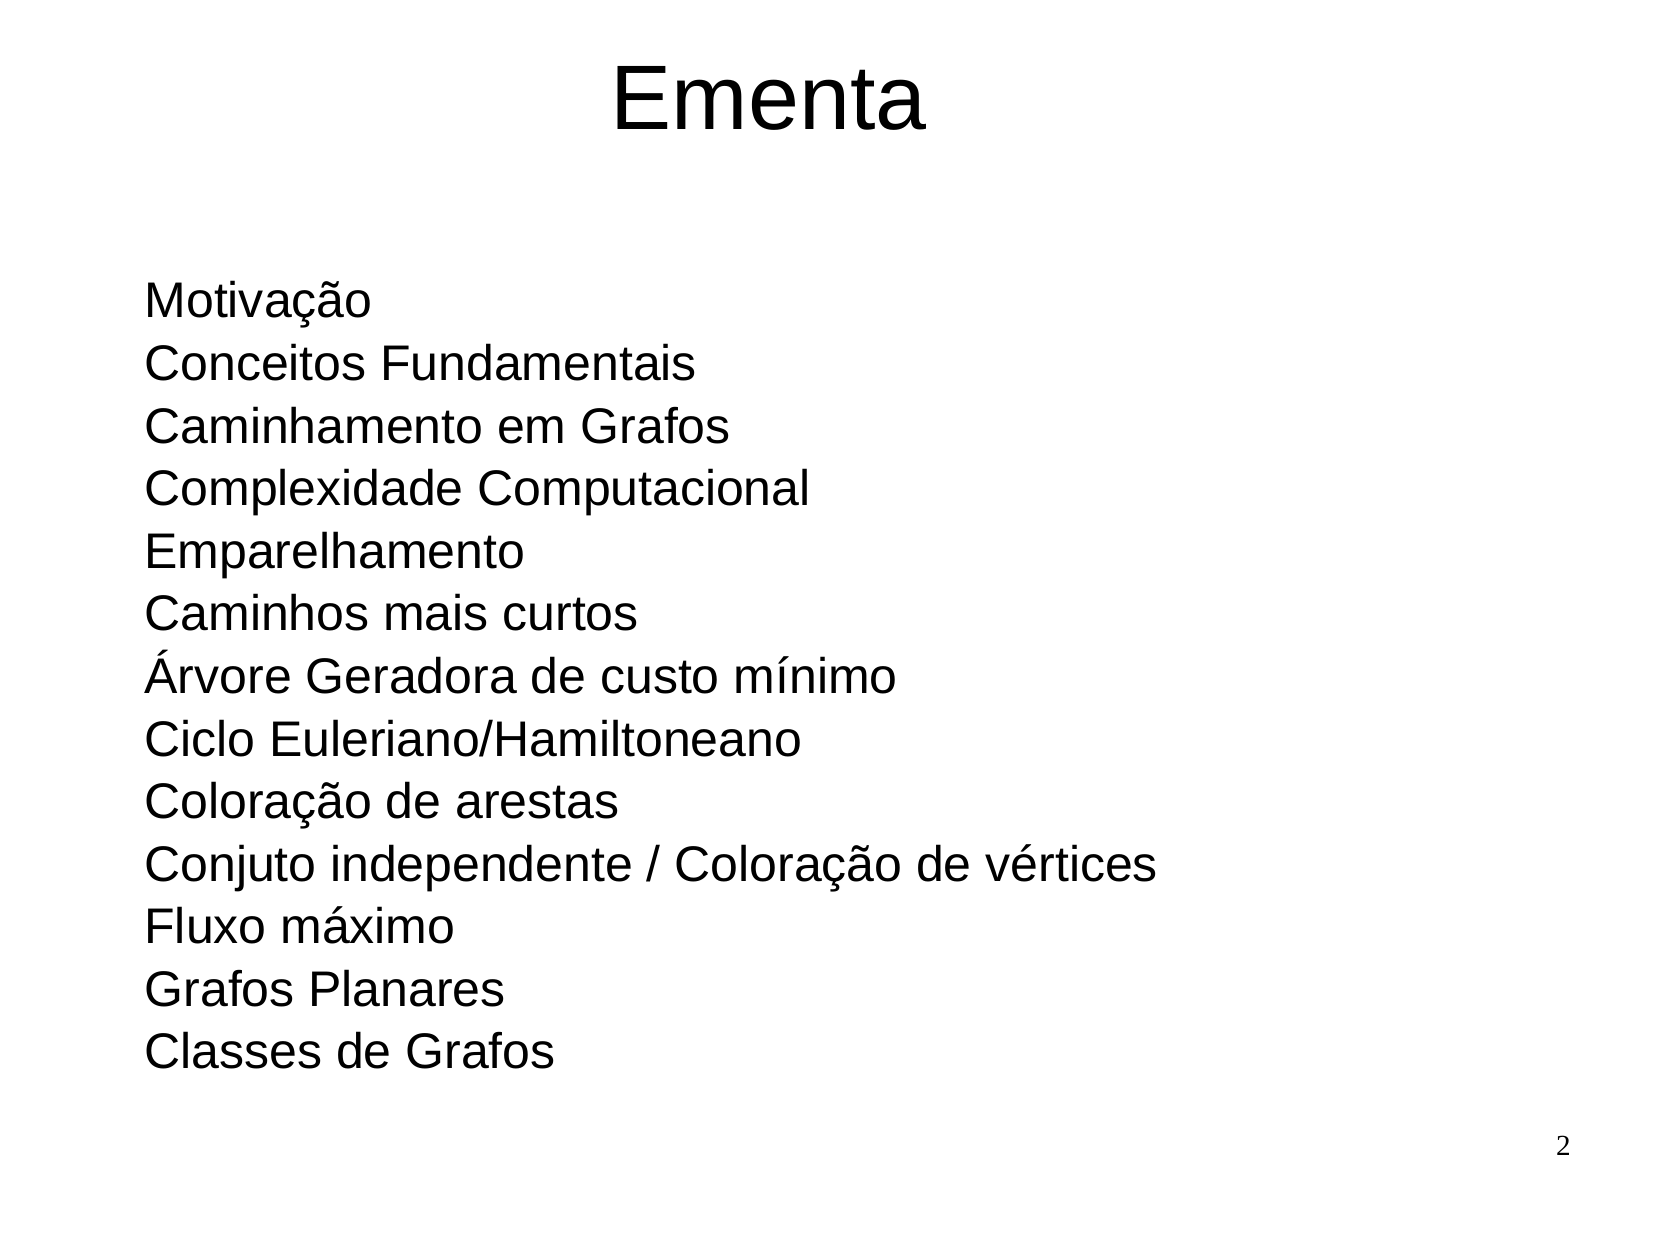

# Ementa
Motivação
Conceitos Fundamentais
Caminhamento em Grafos
Complexidade Computacional
Emparelhamento
Caminhos mais curtos
Árvore Geradora de custo mínimo
Ciclo Euleriano/Hamiltoneano
Coloração de arestas
Conjuto independente / Coloração de vértices
Fluxo máximo
Grafos Planares
Classes de Grafos
2